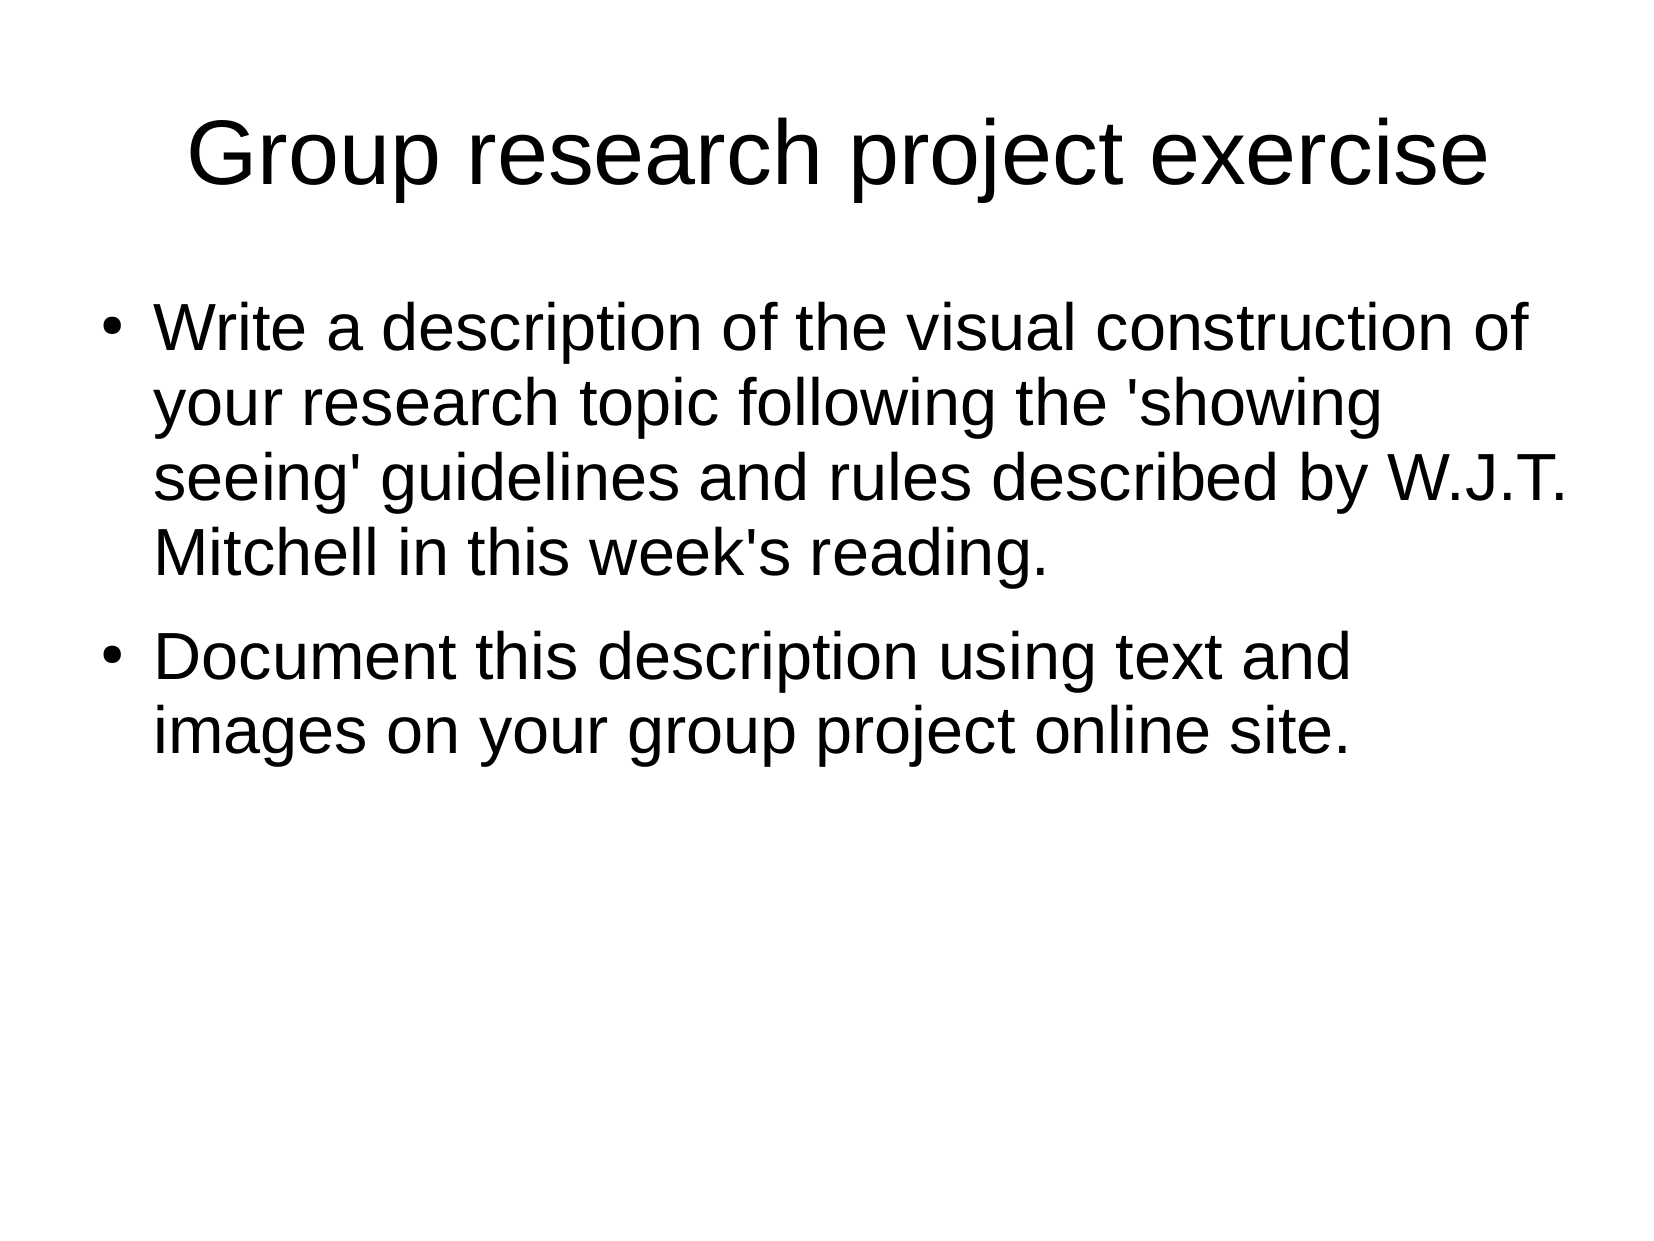

# Group research project exercise
Write a description of the visual construction of your research topic following the 'showing seeing' guidelines and rules described by W.J.T. Mitchell in this week's reading.
Document this description using text and images on your group project online site.